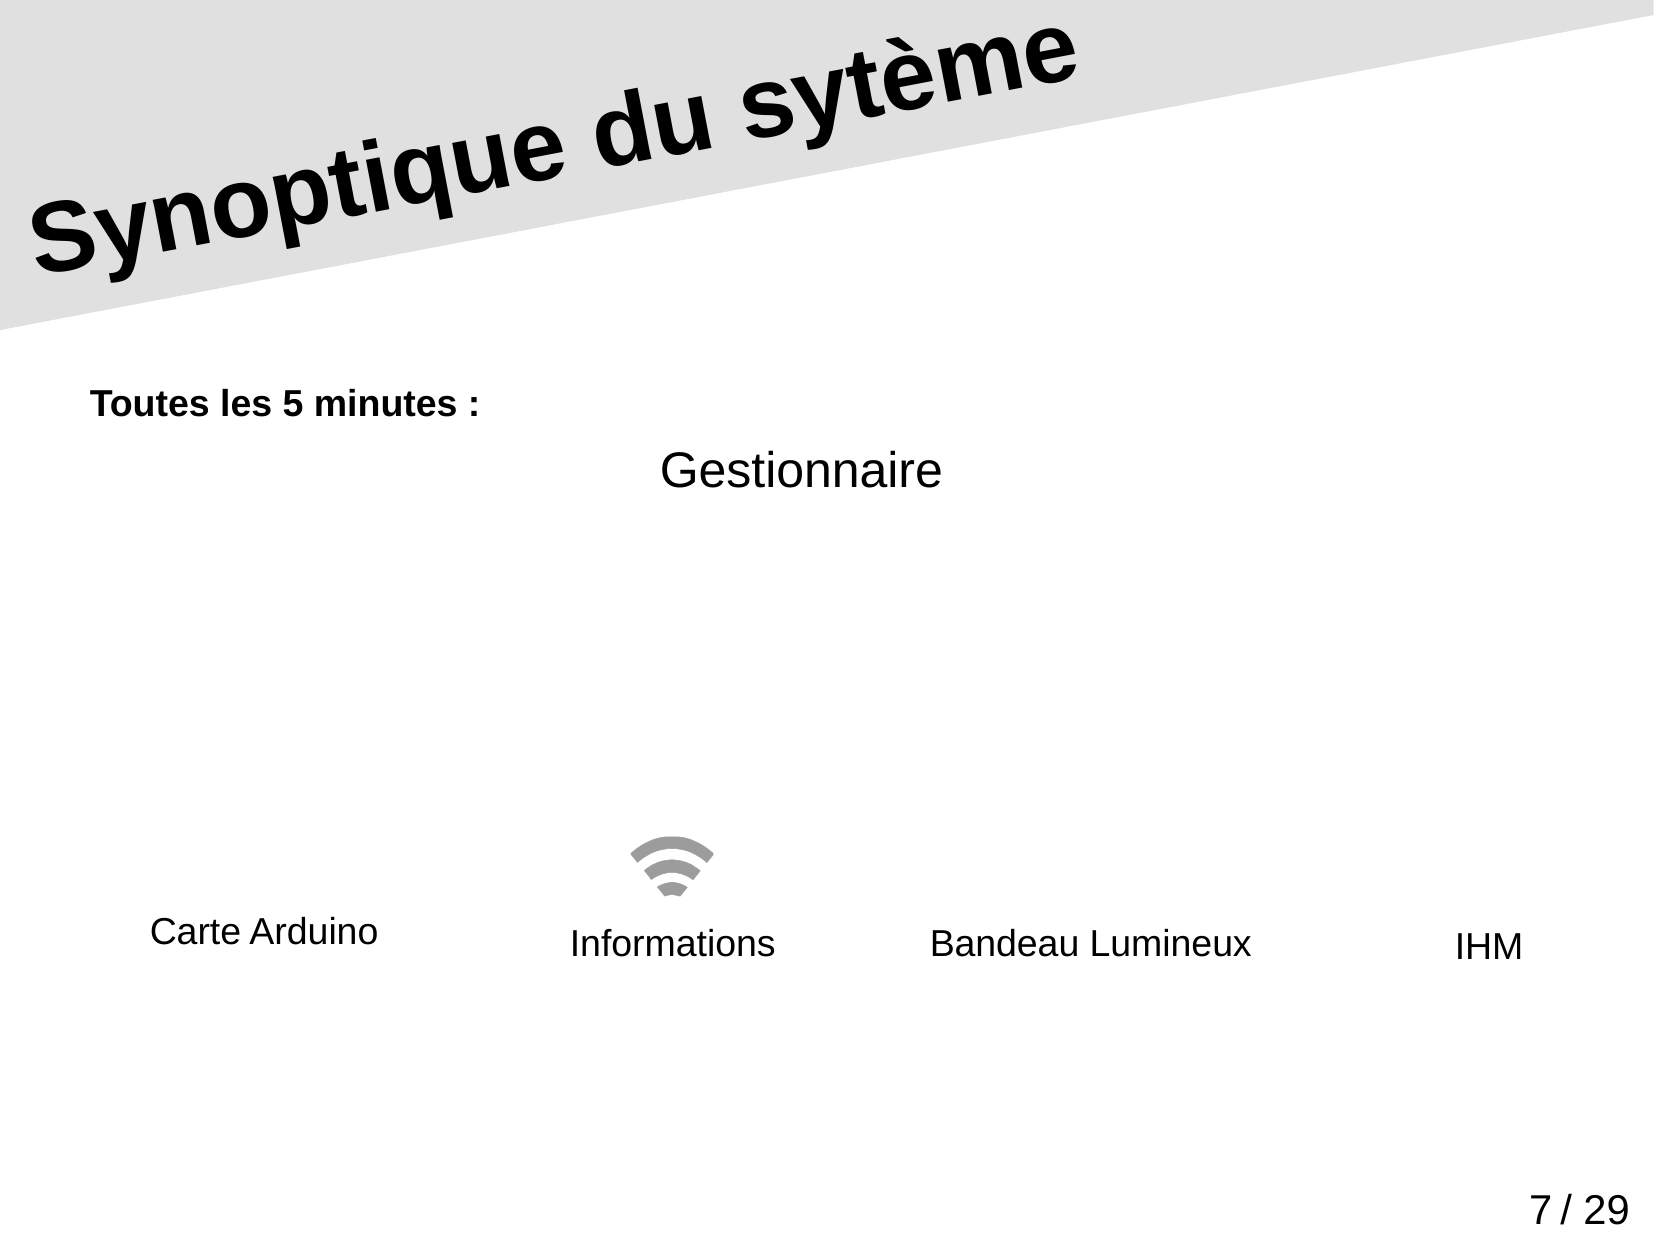

# Synoptique du sytème
Toutes les 5 minutes :
Gestionnaire
Carte Arduino
Informations
Bandeau Lumineux
IHM